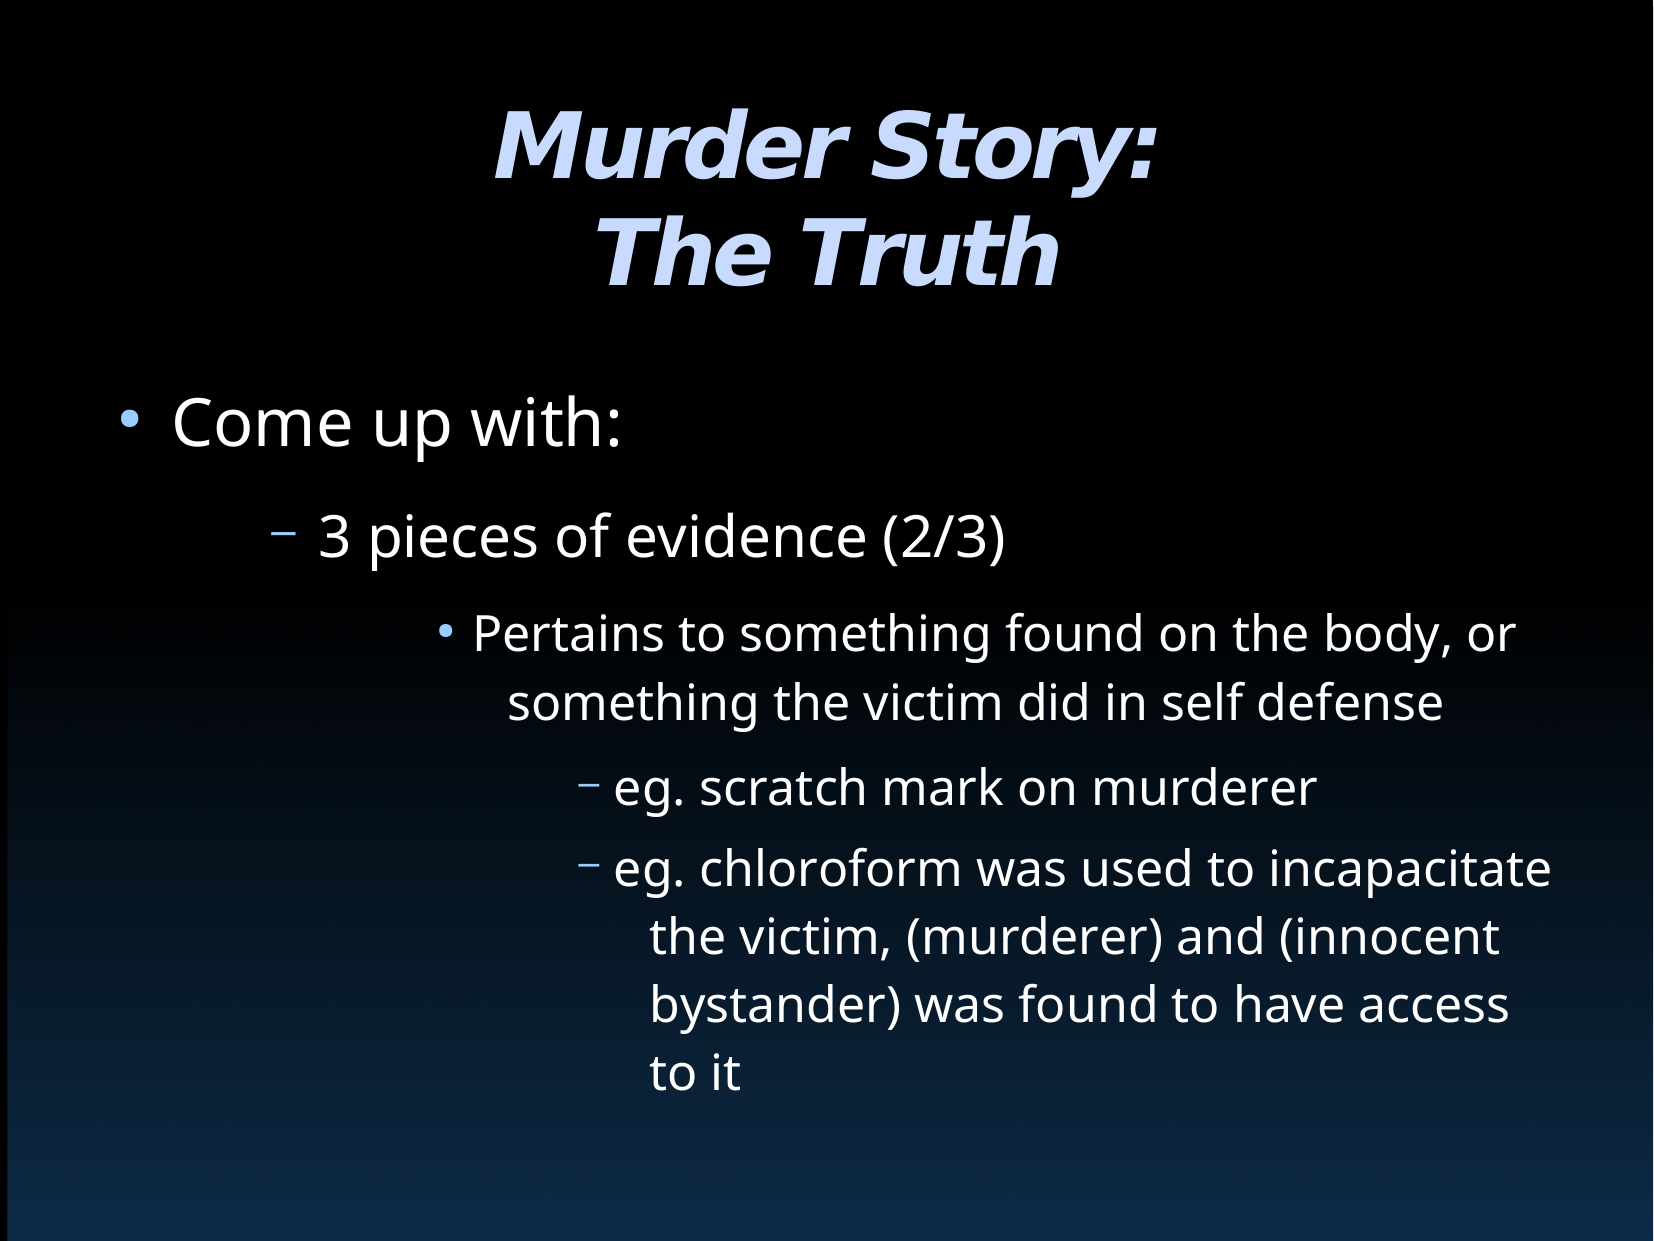

# Murder Story: The Truth
Come up with:
3 pieces of evidence (2/3)
Pertains to something found on the body, or something the victim did in self defense
eg. scratch mark on murderer
eg. chloroform was used to incapacitate the victim, (murderer) and (innocent bystander) was found to have access to it